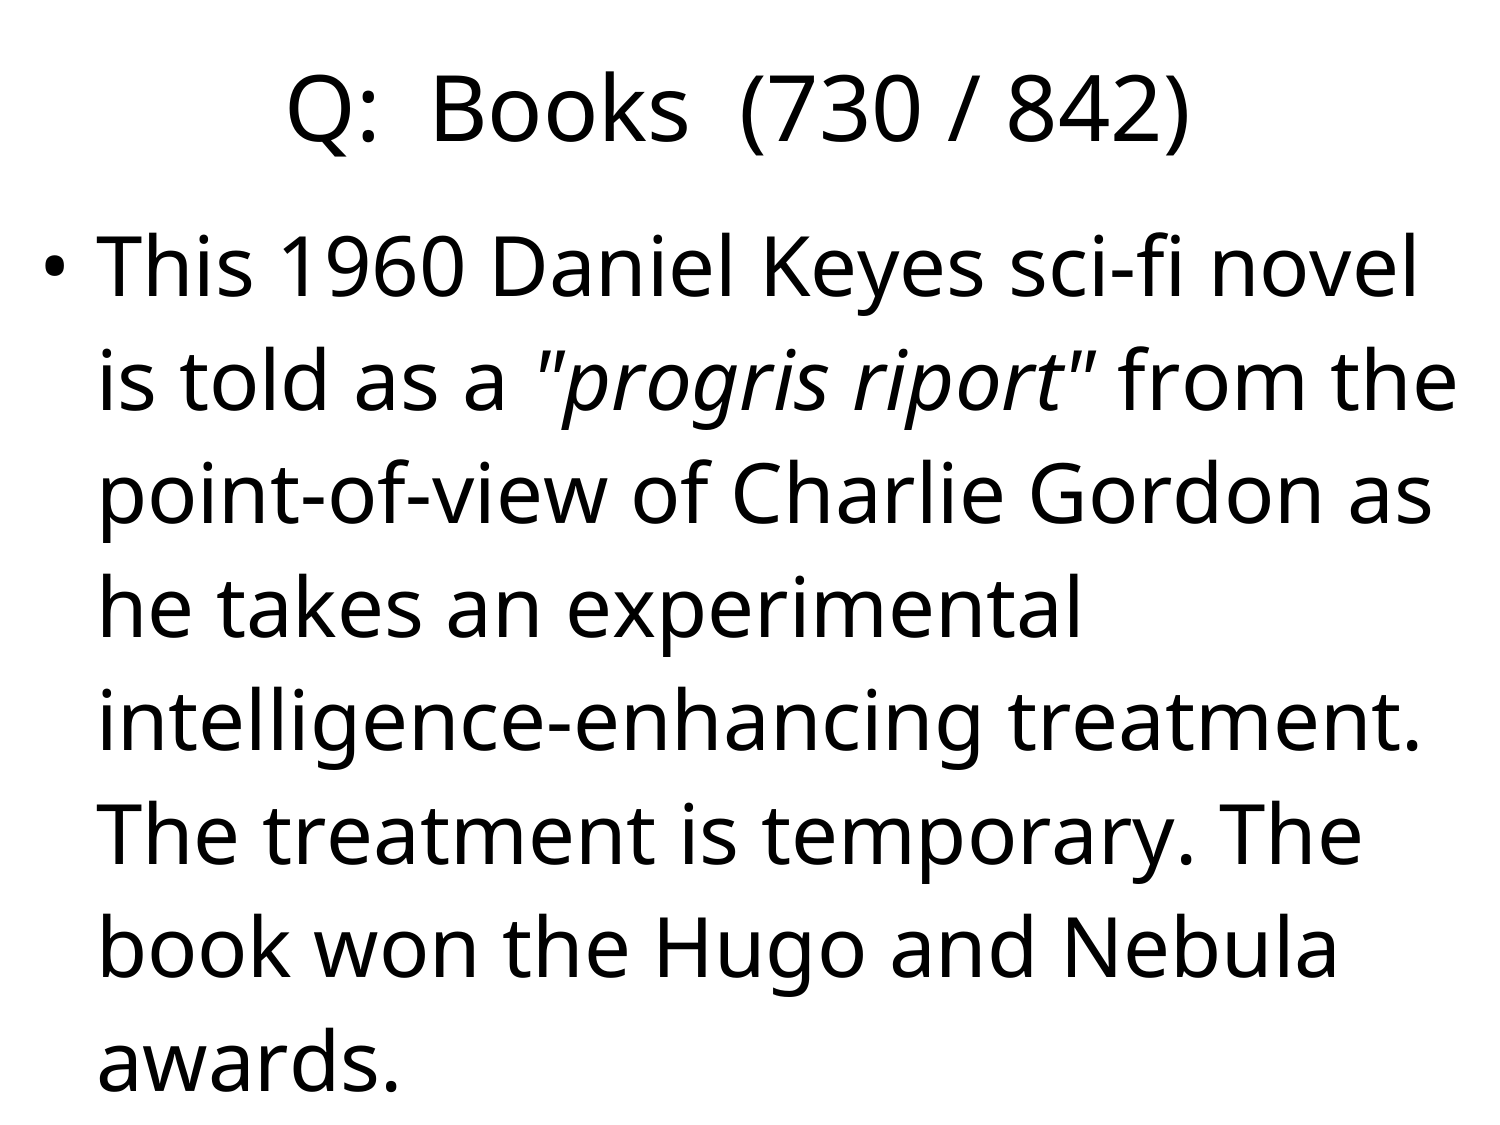

# Q: Books (730 / 842)
This 1960 Daniel Keyes sci-fi novel is told as a "progris riport" from the point-of-view of Charlie Gordon as he takes an experimental intelligence-enhancing treatment. The treatment is temporary. The book won the Hugo and Nebula awards.